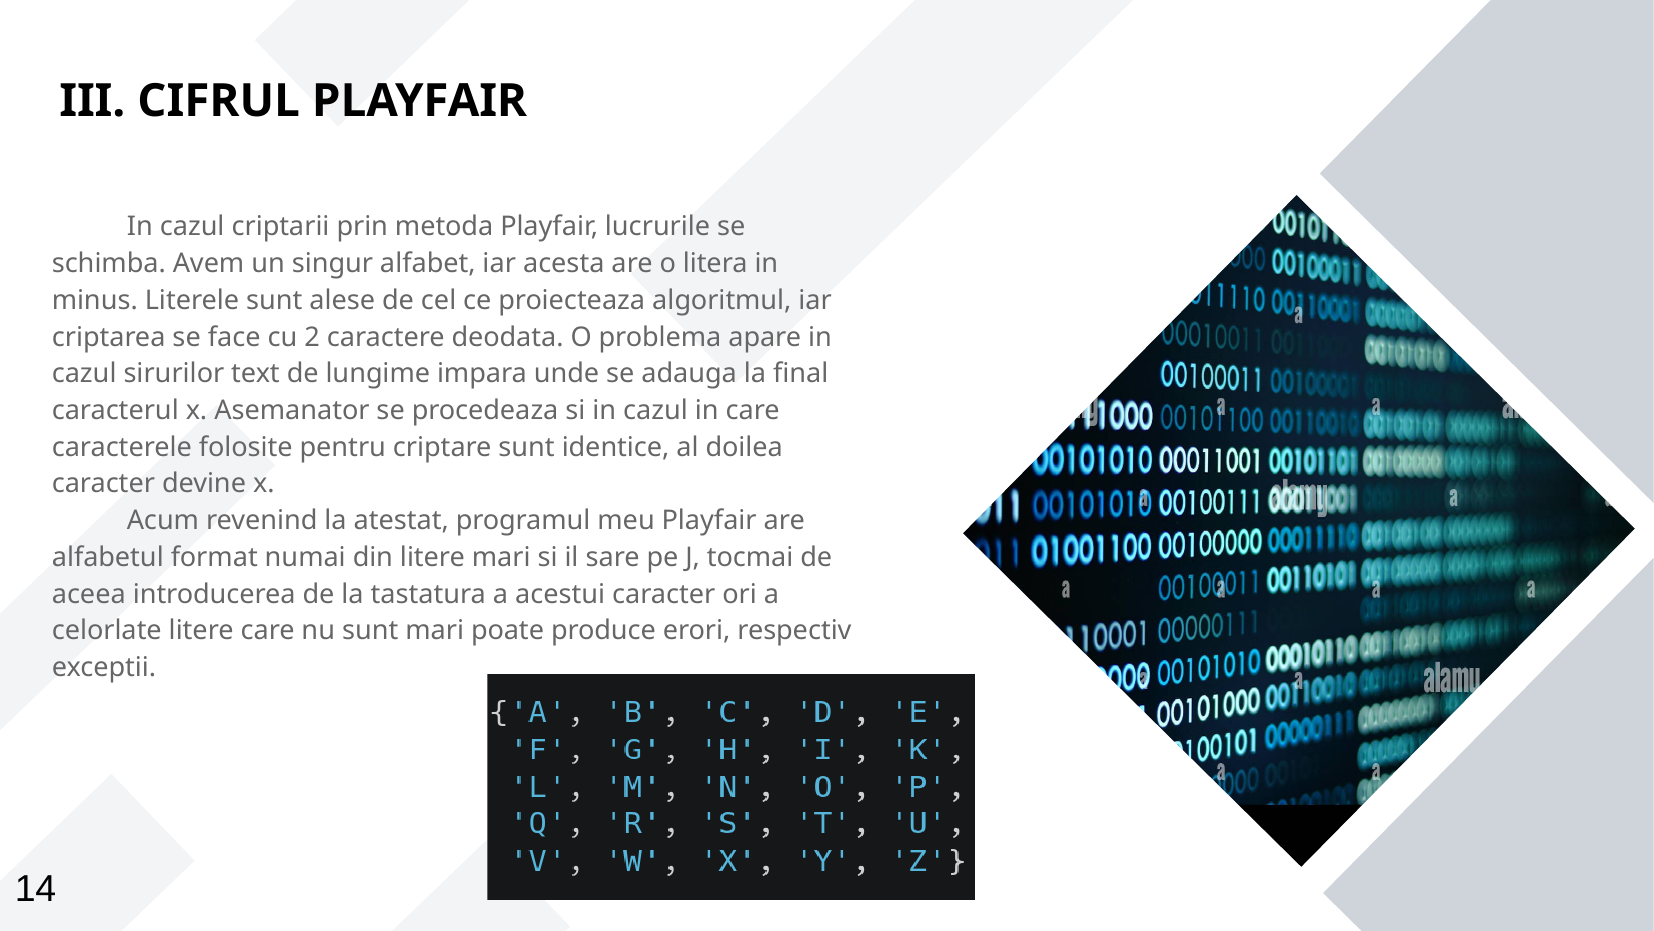

III. CIFRUL PLAYFAIR
	In cazul criptarii prin metoda Playfair, lucrurile se schimba. Avem un singur alfabet, iar acesta are o litera in minus. Literele sunt alese de cel ce proiecteaza algoritmul, iar criptarea se face cu 2 caractere deodata. O problema apare in cazul sirurilor text de lungime impara unde se adauga la final caracterul x. Asemanator se procedeaza si in cazul in care caracterele folosite pentru criptare sunt identice, al doilea caracter devine x.
	Acum revenind la atestat, programul meu Playfair are alfabetul format numai din litere mari si il sare pe J, tocmai de aceea introducerea de la tastatura a acestui caracter ori a celorlate litere care nu sunt mari poate produce erori, respectiv exceptii.